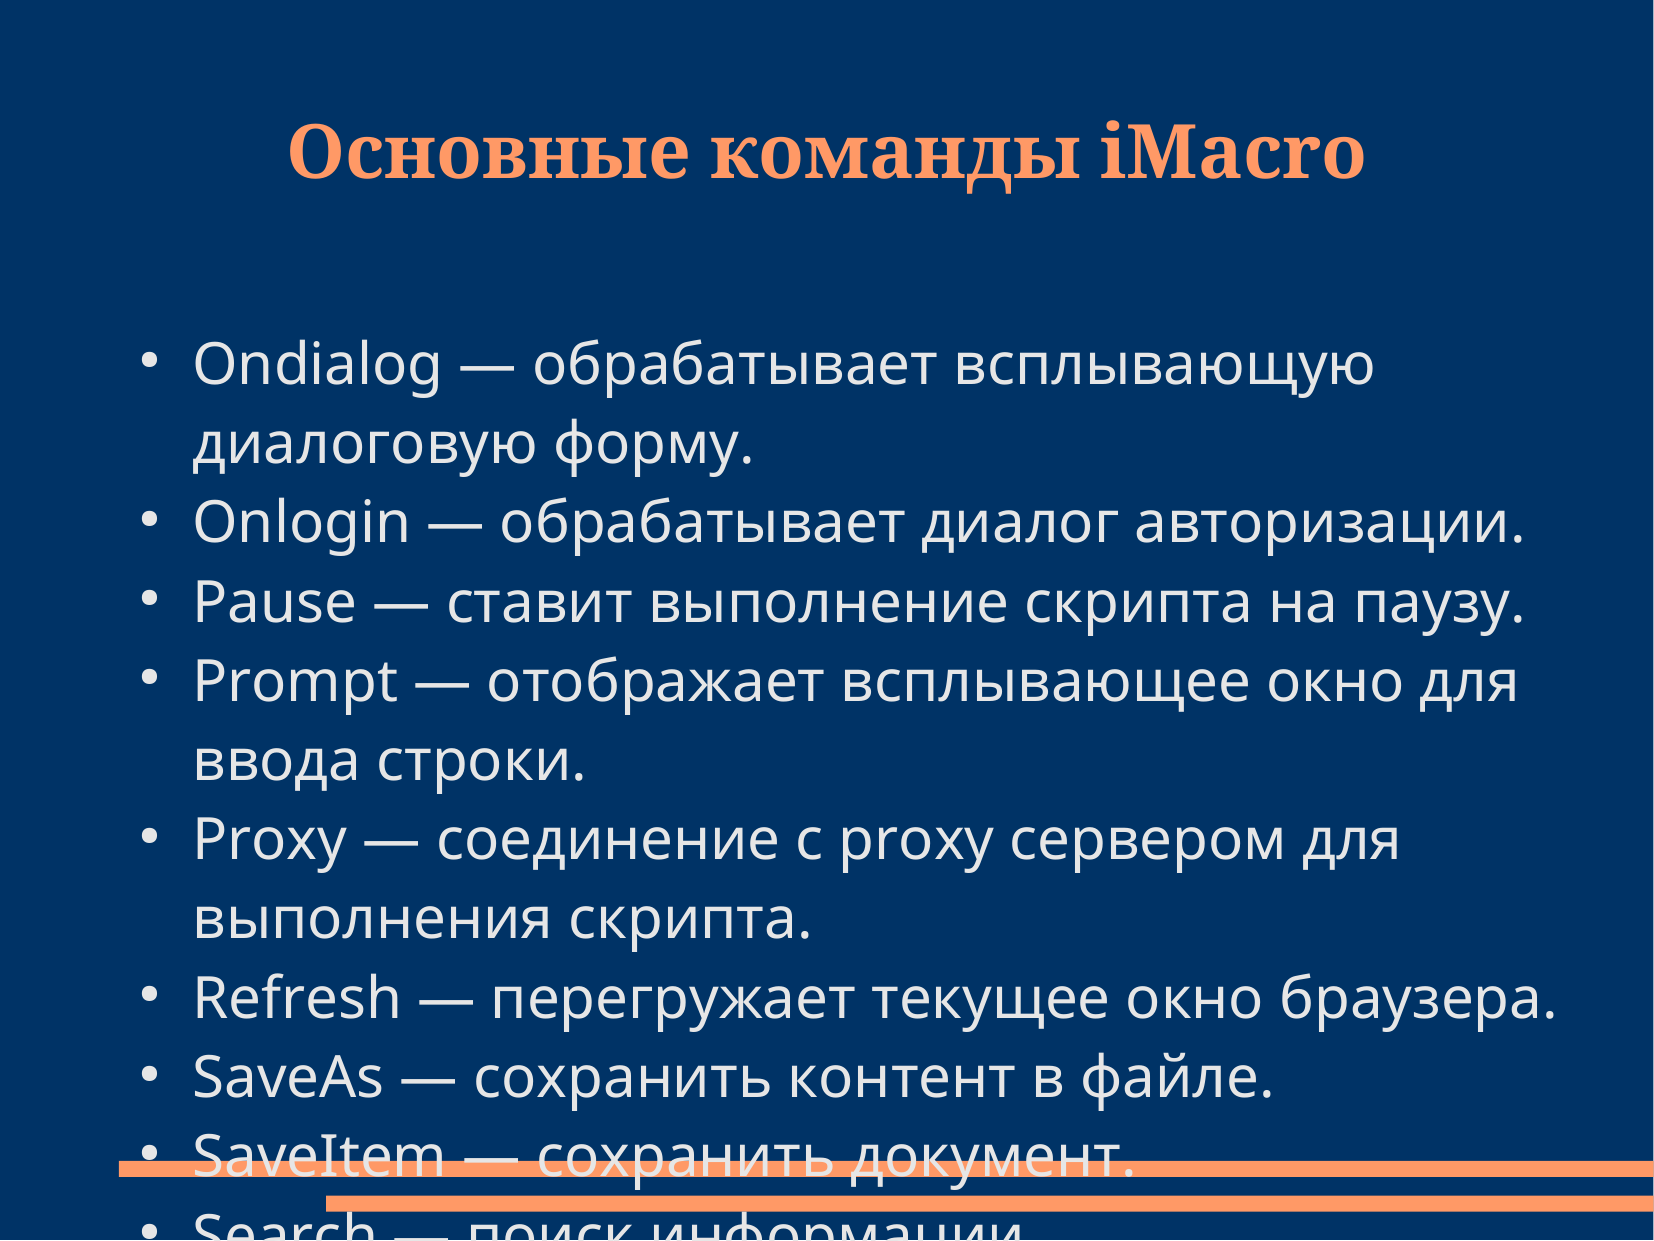

# Основные команды iMacro
Ondialog — обрабатывает всплывающую диалоговую форму.
Onlogin — обрабатывает диалог авторизации.
Pause — ставит выполнение скрипта на паузу.
Prompt — отображает всплывающее окно для ввода строки.
Proxy — соединение с proxy сервером для выполнения скрипта.
Refresh — перегружает текущее окно браузера.
SaveAs — сохранить контент в файле.
SaveItem — сохранить документ.
Search — поиск информации.